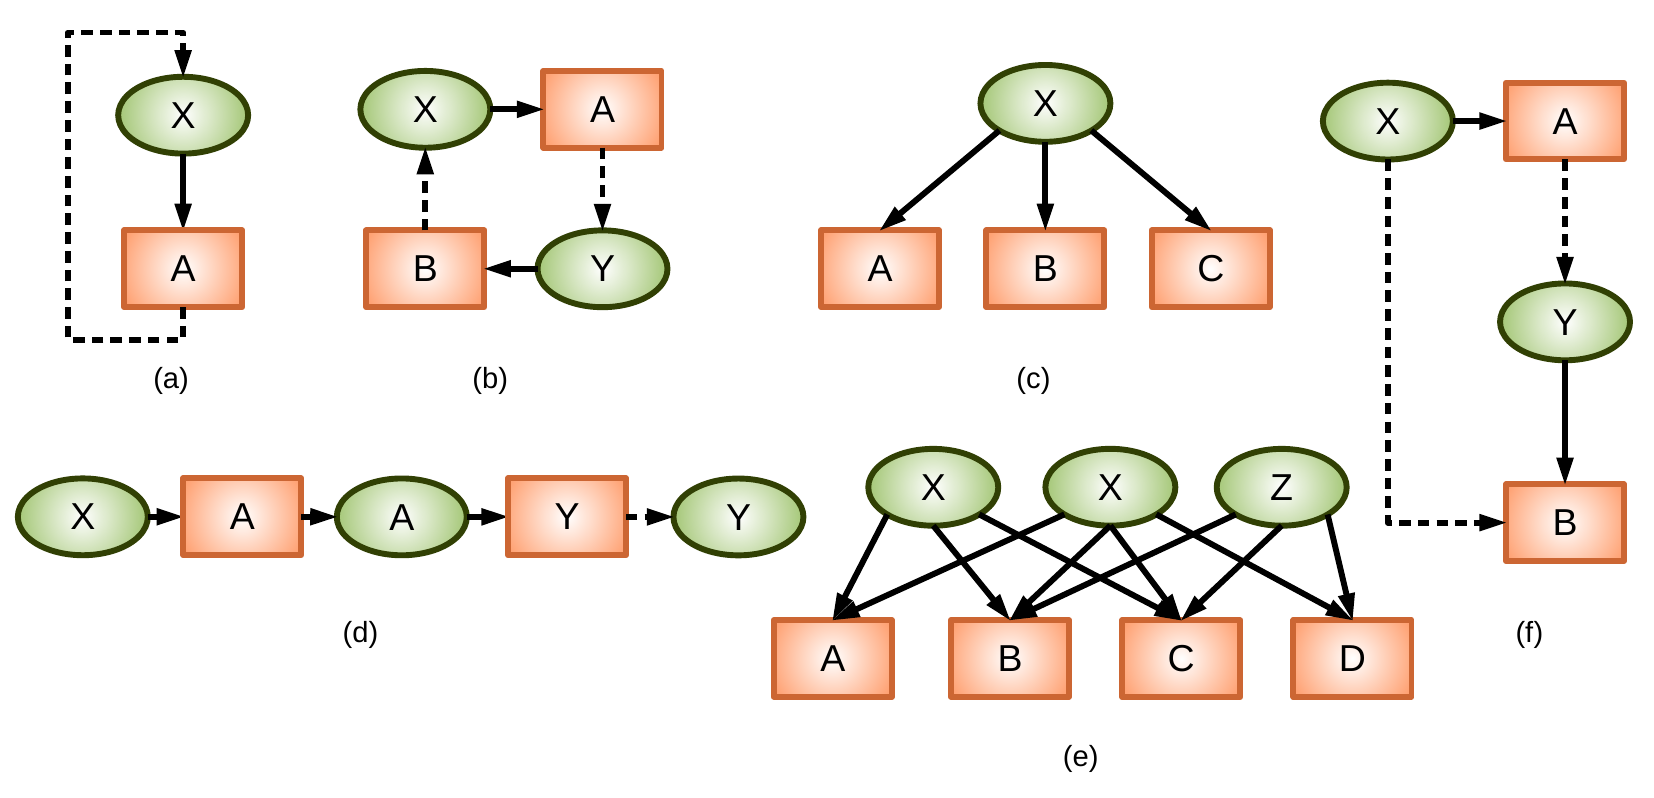

X
X
A
X
X
A
A
A
B
C
B
Y
Y
(a)
(b)
(c)
X
X
Z
A
X
Y
A
Y
B
(d)
(f)
A
B
D
C
(e)